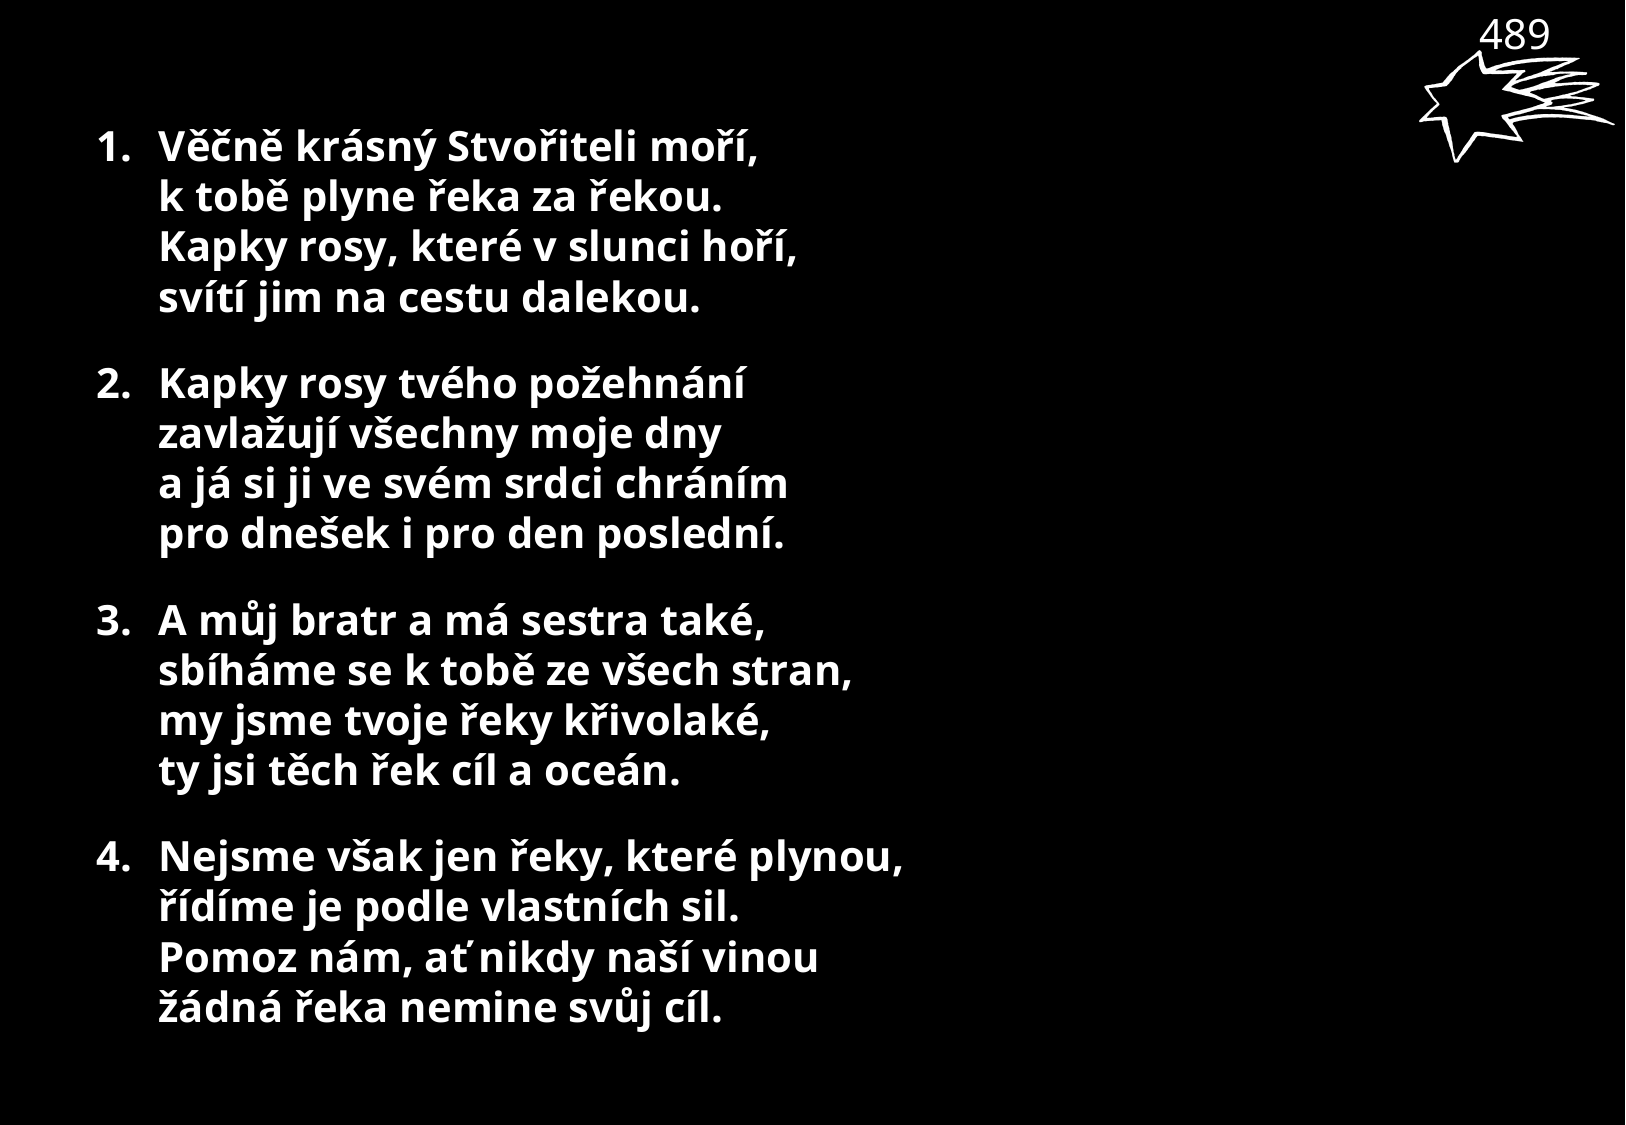

489
# Věčně krásný Stvořiteli moří, k tobě plyne řeka za řekou. Kapky rosy, které v slunci hoří, svítí jim na cestu dalekou.
Kapky rosy tvého požehnání
zavlažují všechny moje dny
a já si ji ve svém srdci chráním
pro dnešek i pro den poslední.
A můj bratr a má sestra také,
sbíháme se k tobě ze všech stran,
my jsme tvoje řeky křivolaké,
ty jsi těch řek cíl a oceán.
Nejsme však jen řeky, které plynou,
řídíme je podle vlastních sil.
Pomoz nám, ať nikdy naší vinou
žádná řeka nemine svůj cíl.